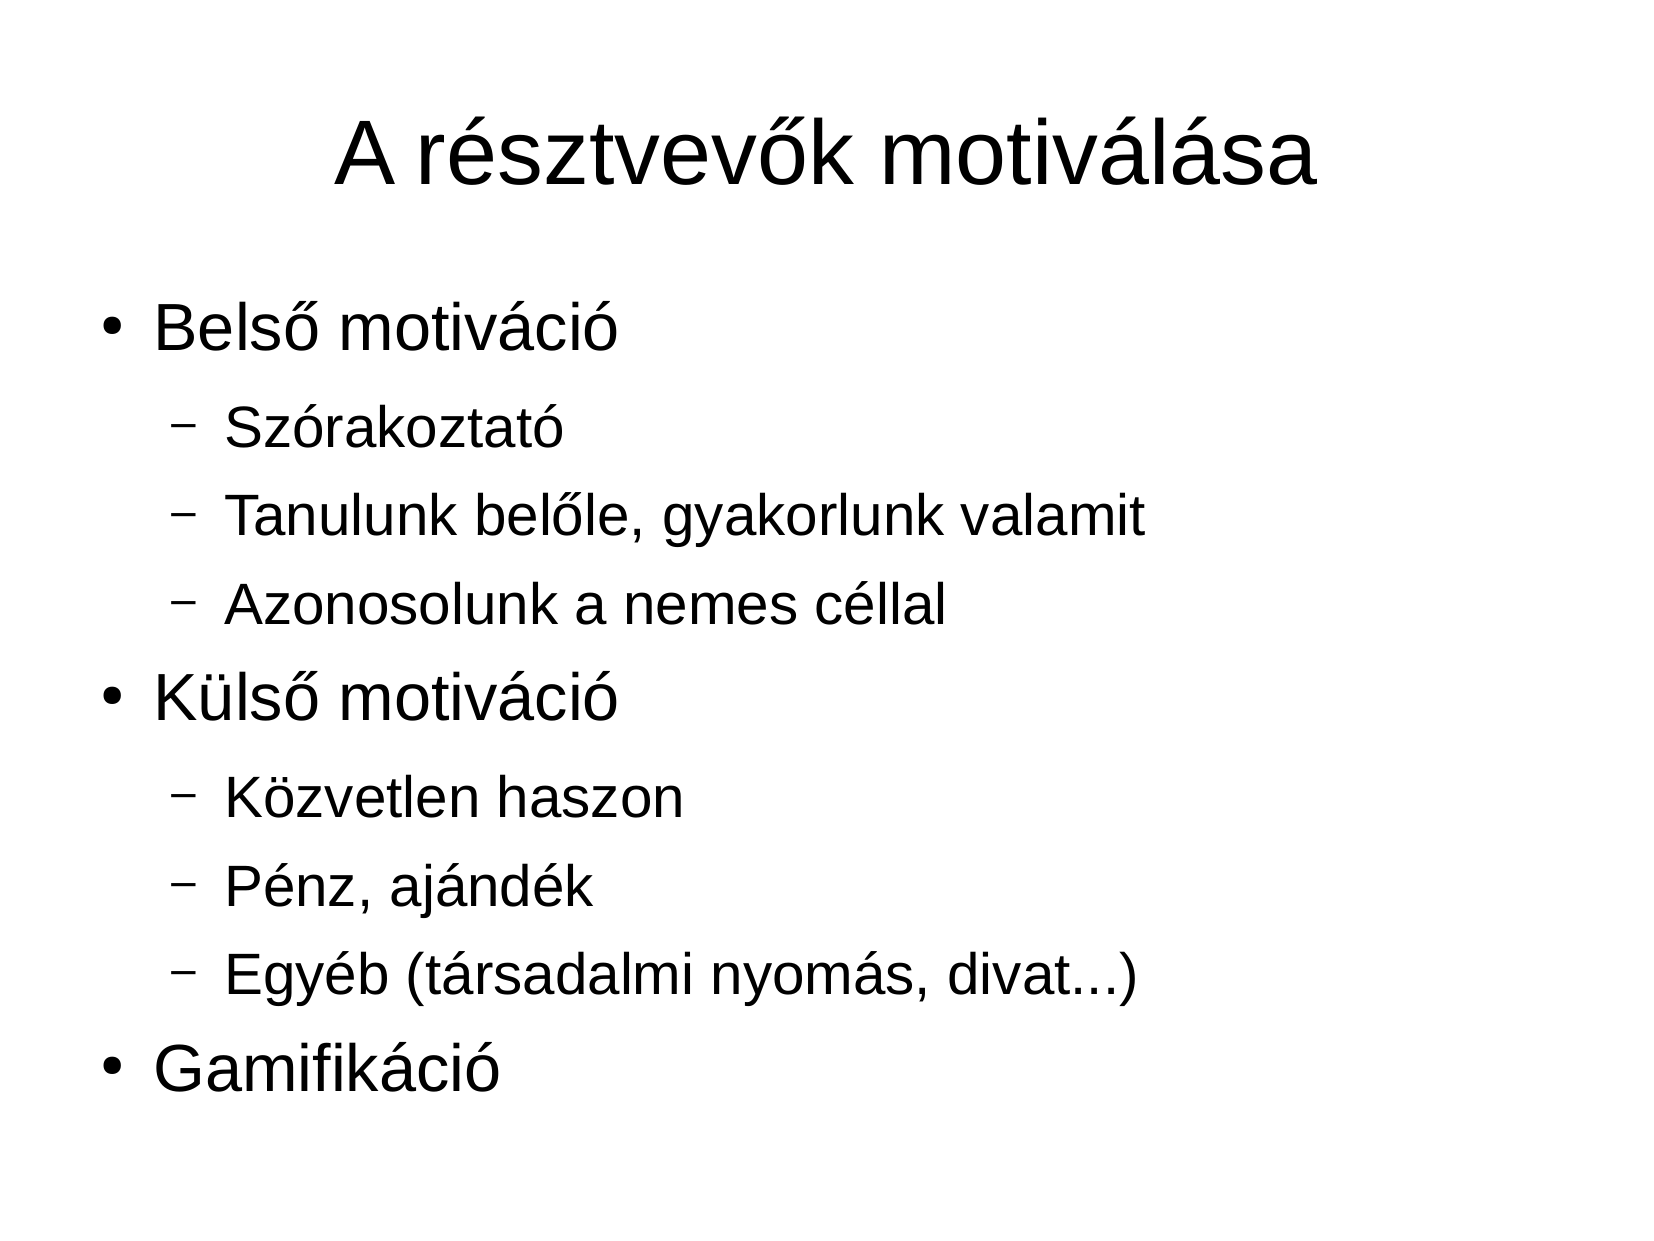

# A résztvevők motiválása
Belső motiváció
Szórakoztató
Tanulunk belőle, gyakorlunk valamit
Azonosolunk a nemes céllal
Külső motiváció
Közvetlen haszon
Pénz, ajándék
Egyéb (társadalmi nyomás, divat...)
Gamifikáció